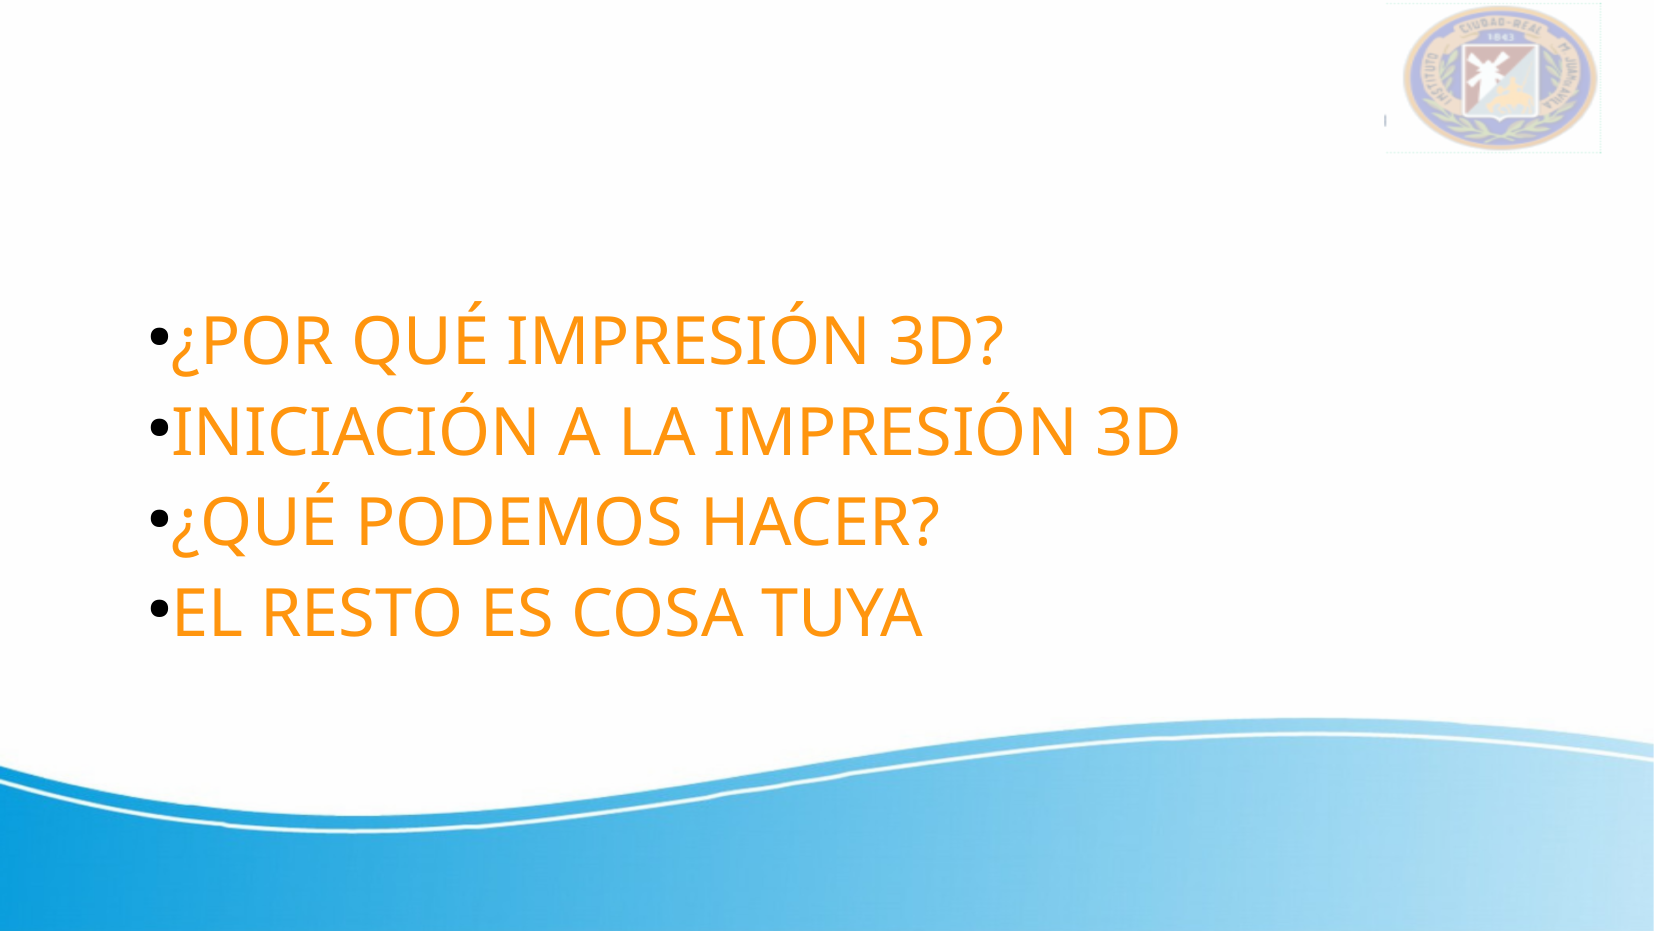

# ¿POR QUÉ IMPRESIÓN 3D?
INICIACIÓN A LA IMPRESIÓN 3D
¿QUÉ PODEMOS HACER?
EL RESTO ES COSA TUYA